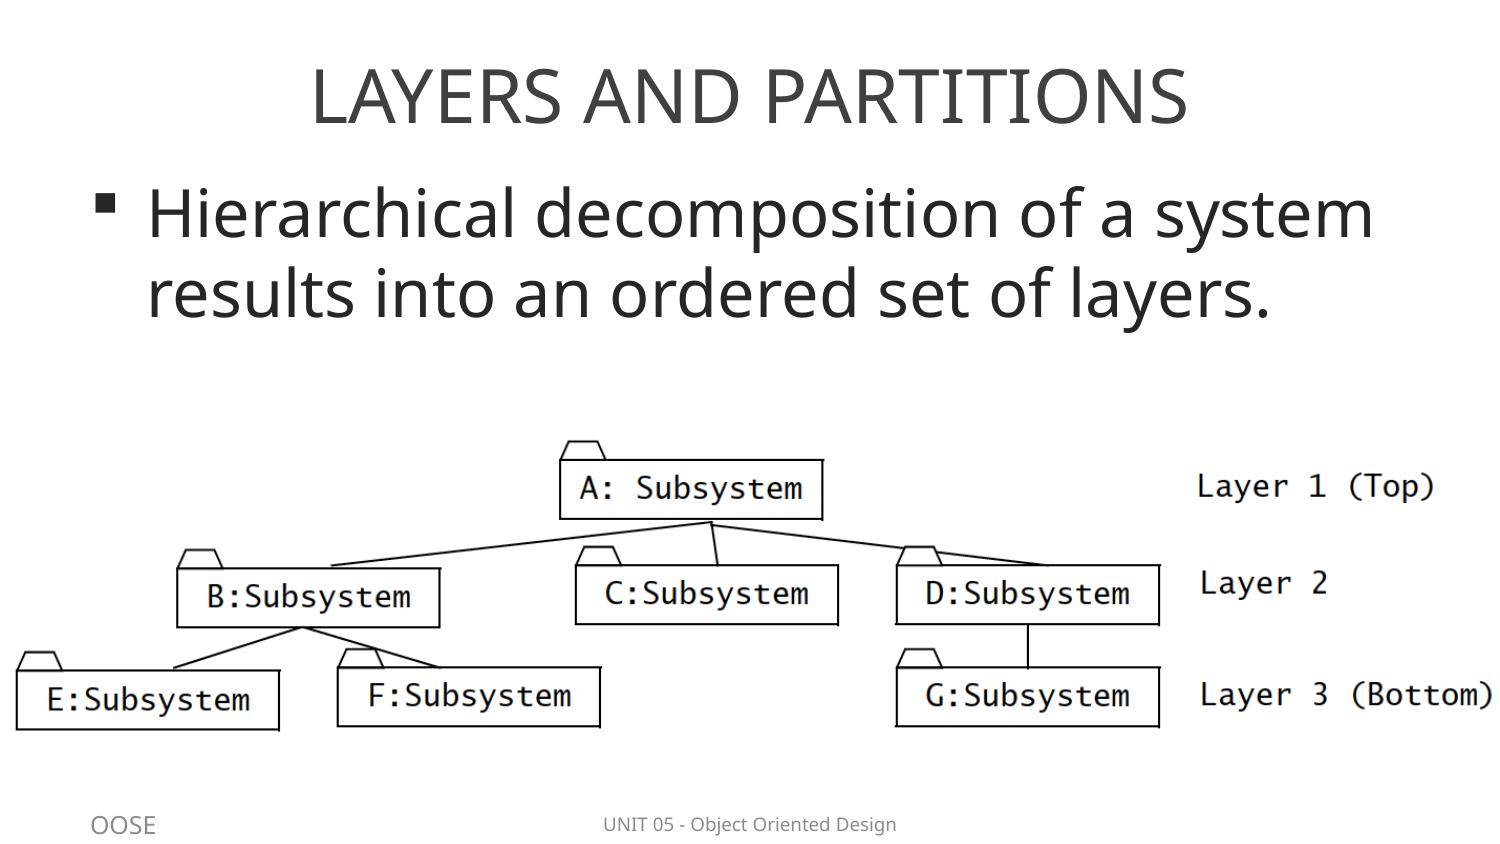

# Layers and partitions
Hierarchical decomposition of a system results into an ordered set of layers.
OOSE
UNIT 05 - Object Oriented Design